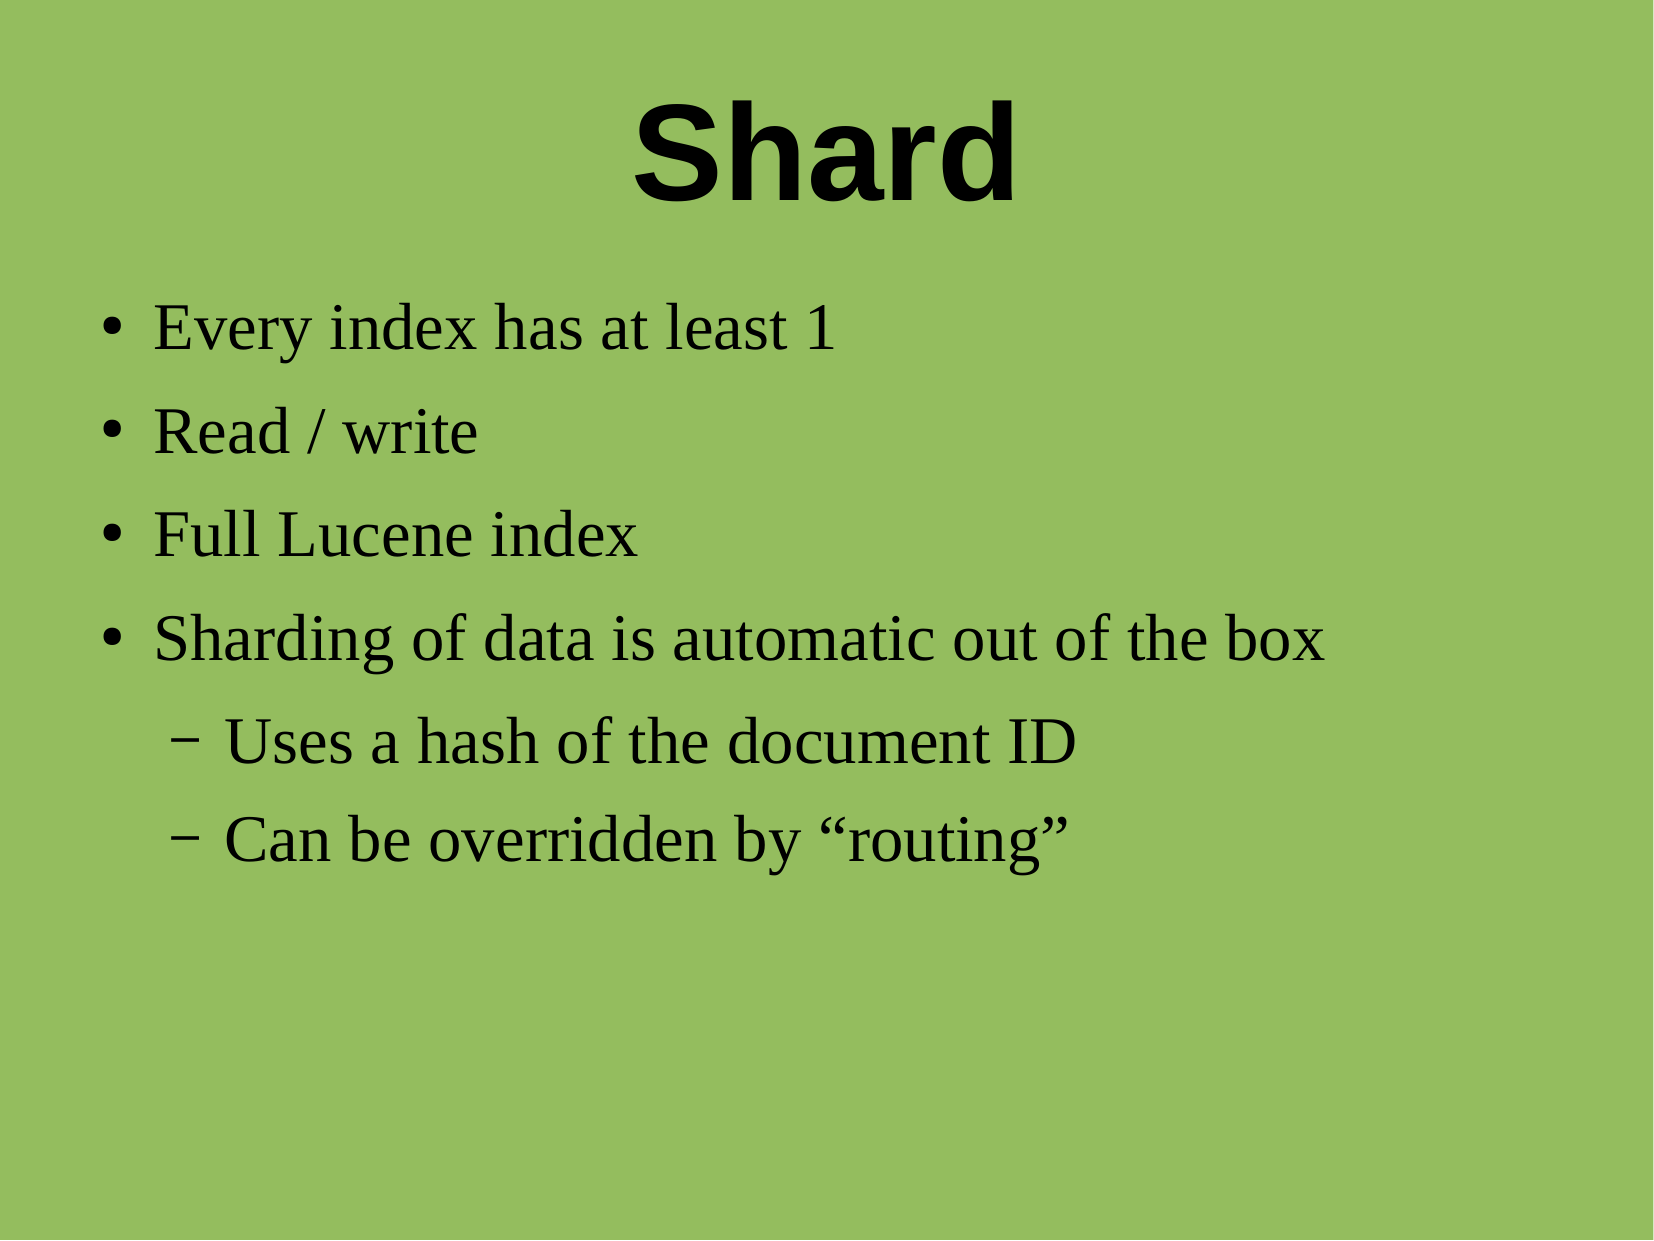

# Shard
Every index has at least 1
Read / write
Full Lucene index
Sharding of data is automatic out of the box
Uses a hash of the document ID
Can be overridden by “routing”